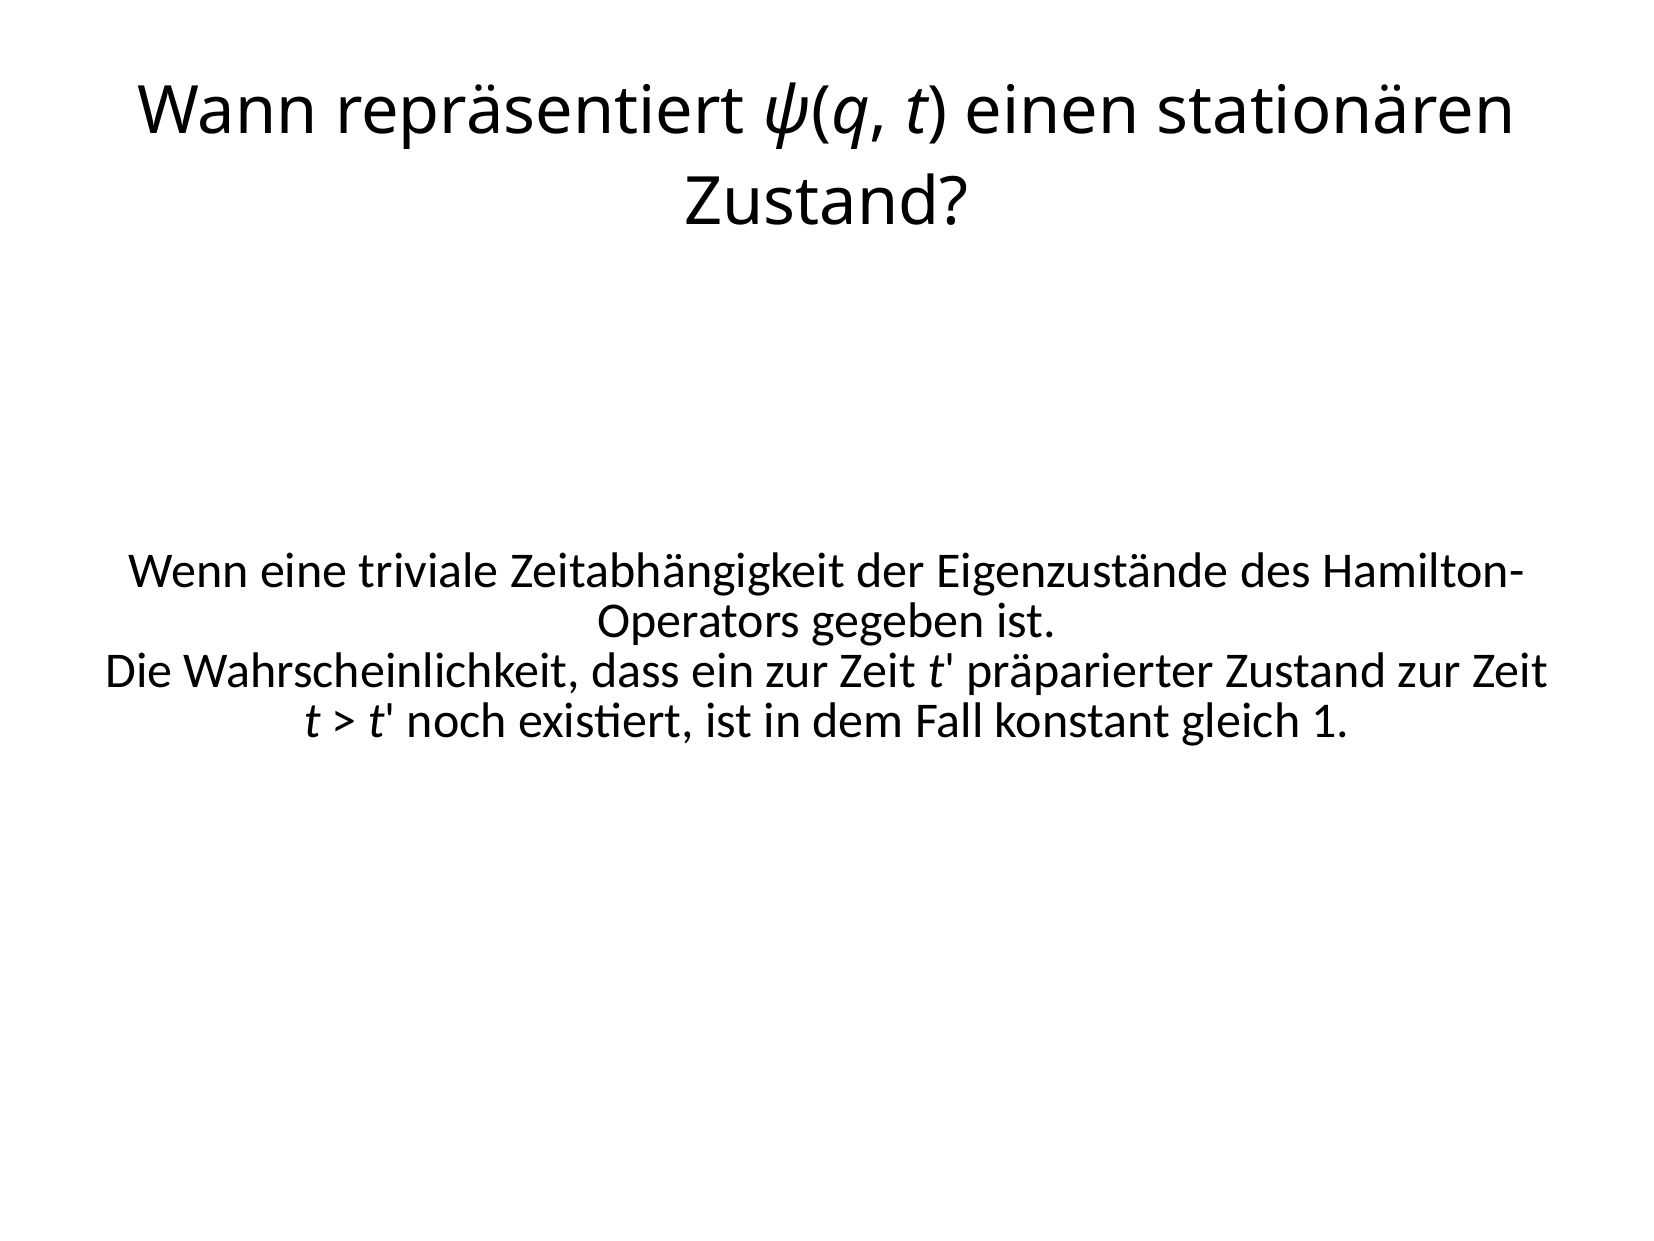

# Wann repräsentiert ψ(q, t) einen stationären Zustand?
Wenn eine triviale Zeitabhängigkeit der Eigenzustände des Hamilton-Operators gegeben ist.
Die Wahrscheinlichkeit, dass ein zur Zeit t' präparierter Zustand zur Zeit t > t' noch existiert, ist in dem Fall konstant gleich 1.